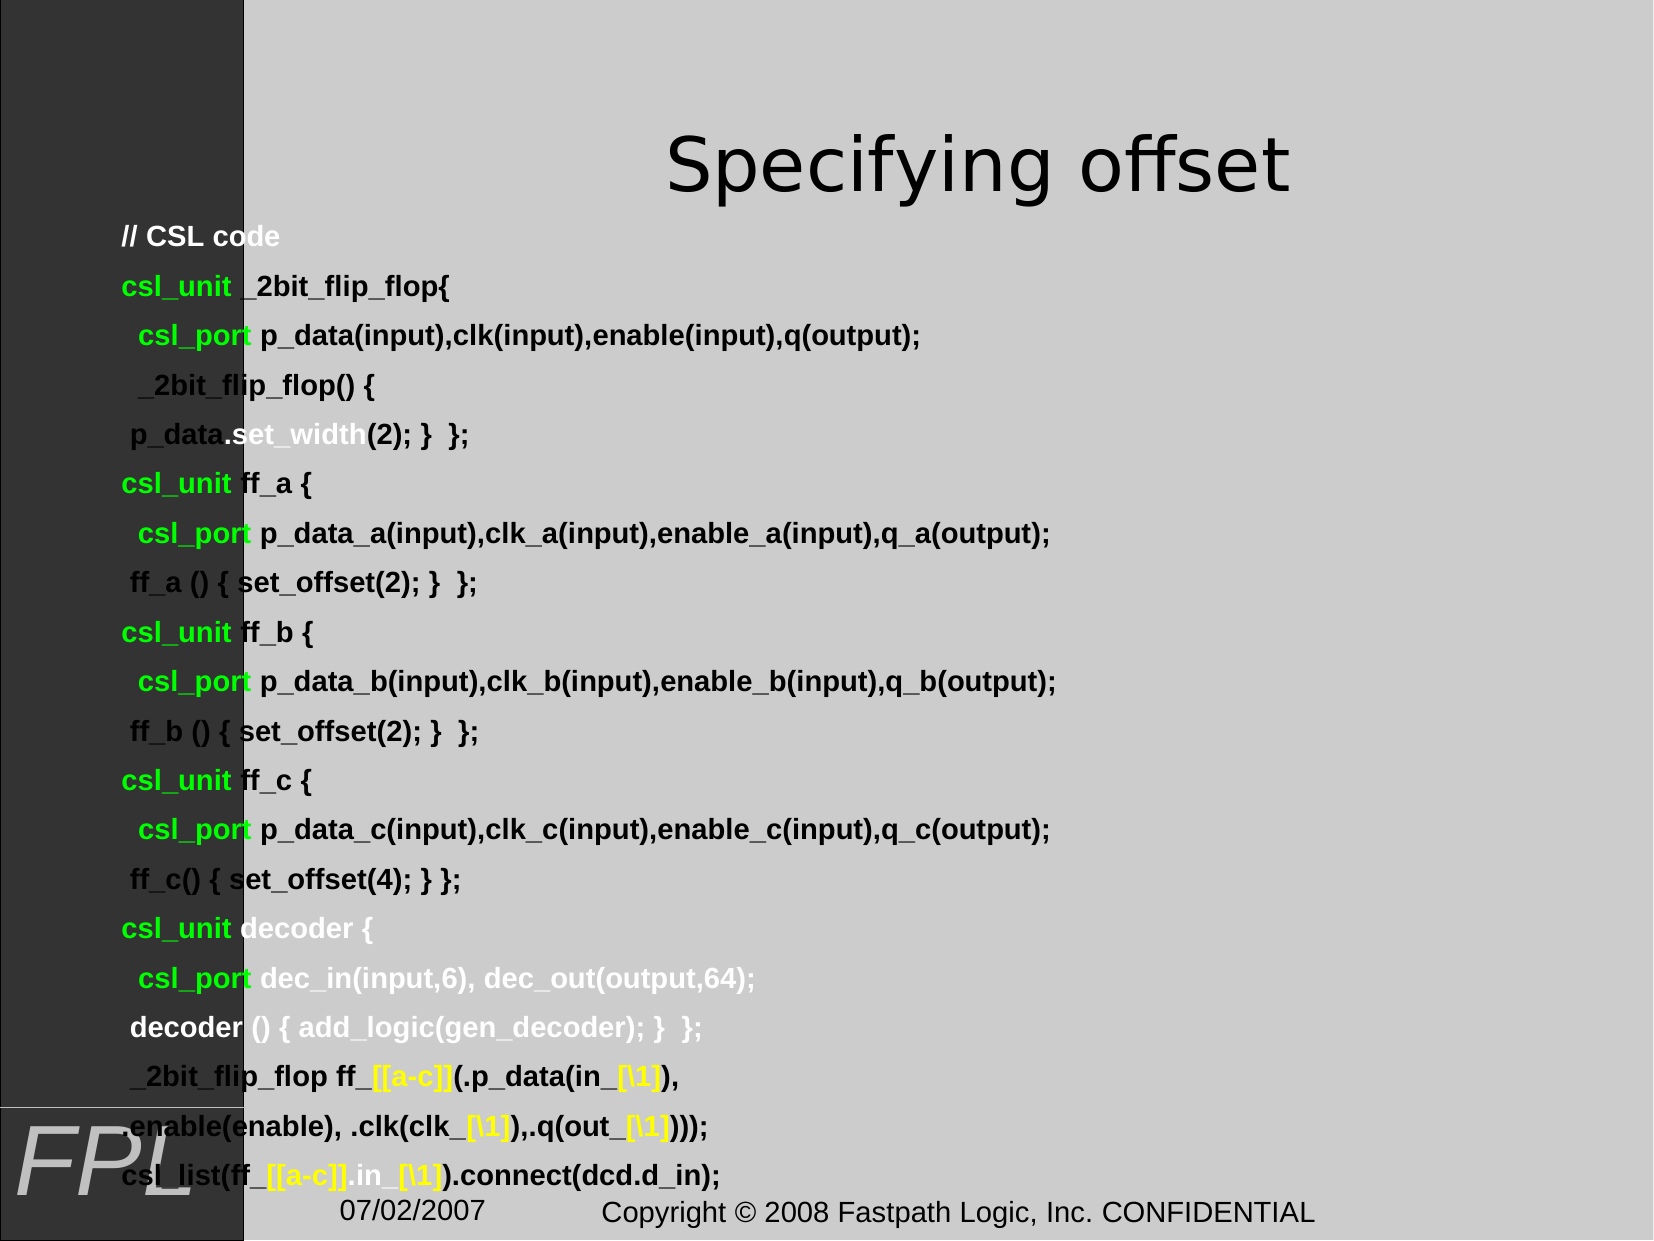

# Specifying offset
// CSL code
csl_unit _2bit_flip_flop{
 csl_port p_data(input),clk(input),enable(input),q(output);
 _2bit_flip_flop() {
 p_data.set_width(2); } };
csl_unit ff_a {
 csl_port p_data_a(input),clk_a(input),enable_a(input),q_a(output);
 ff_a () { set_offset(2); } };
csl_unit ff_b {
 csl_port p_data_b(input),clk_b(input),enable_b(input),q_b(output);
 ff_b () { set_offset(2); } };
csl_unit ff_c {
 csl_port p_data_c(input),clk_c(input),enable_c(input),q_c(output);
 ff_c() { set_offset(4); } };
csl_unit decoder {
 csl_port dec_in(input,6), dec_out(output,64);
 decoder () { add_logic(gen_decoder); } };
 _2bit_flip_flop ff_[[a-c]](.p_data(in_[\1]),
.enable(enable), .clk(clk_[\1]),.q(out_[\1])));
csl_list(ff_[[a-c]].in_[\1]).connect(dcd.d_in);
07/02/2007
© 2007 FASTPATH LOGIC INC.